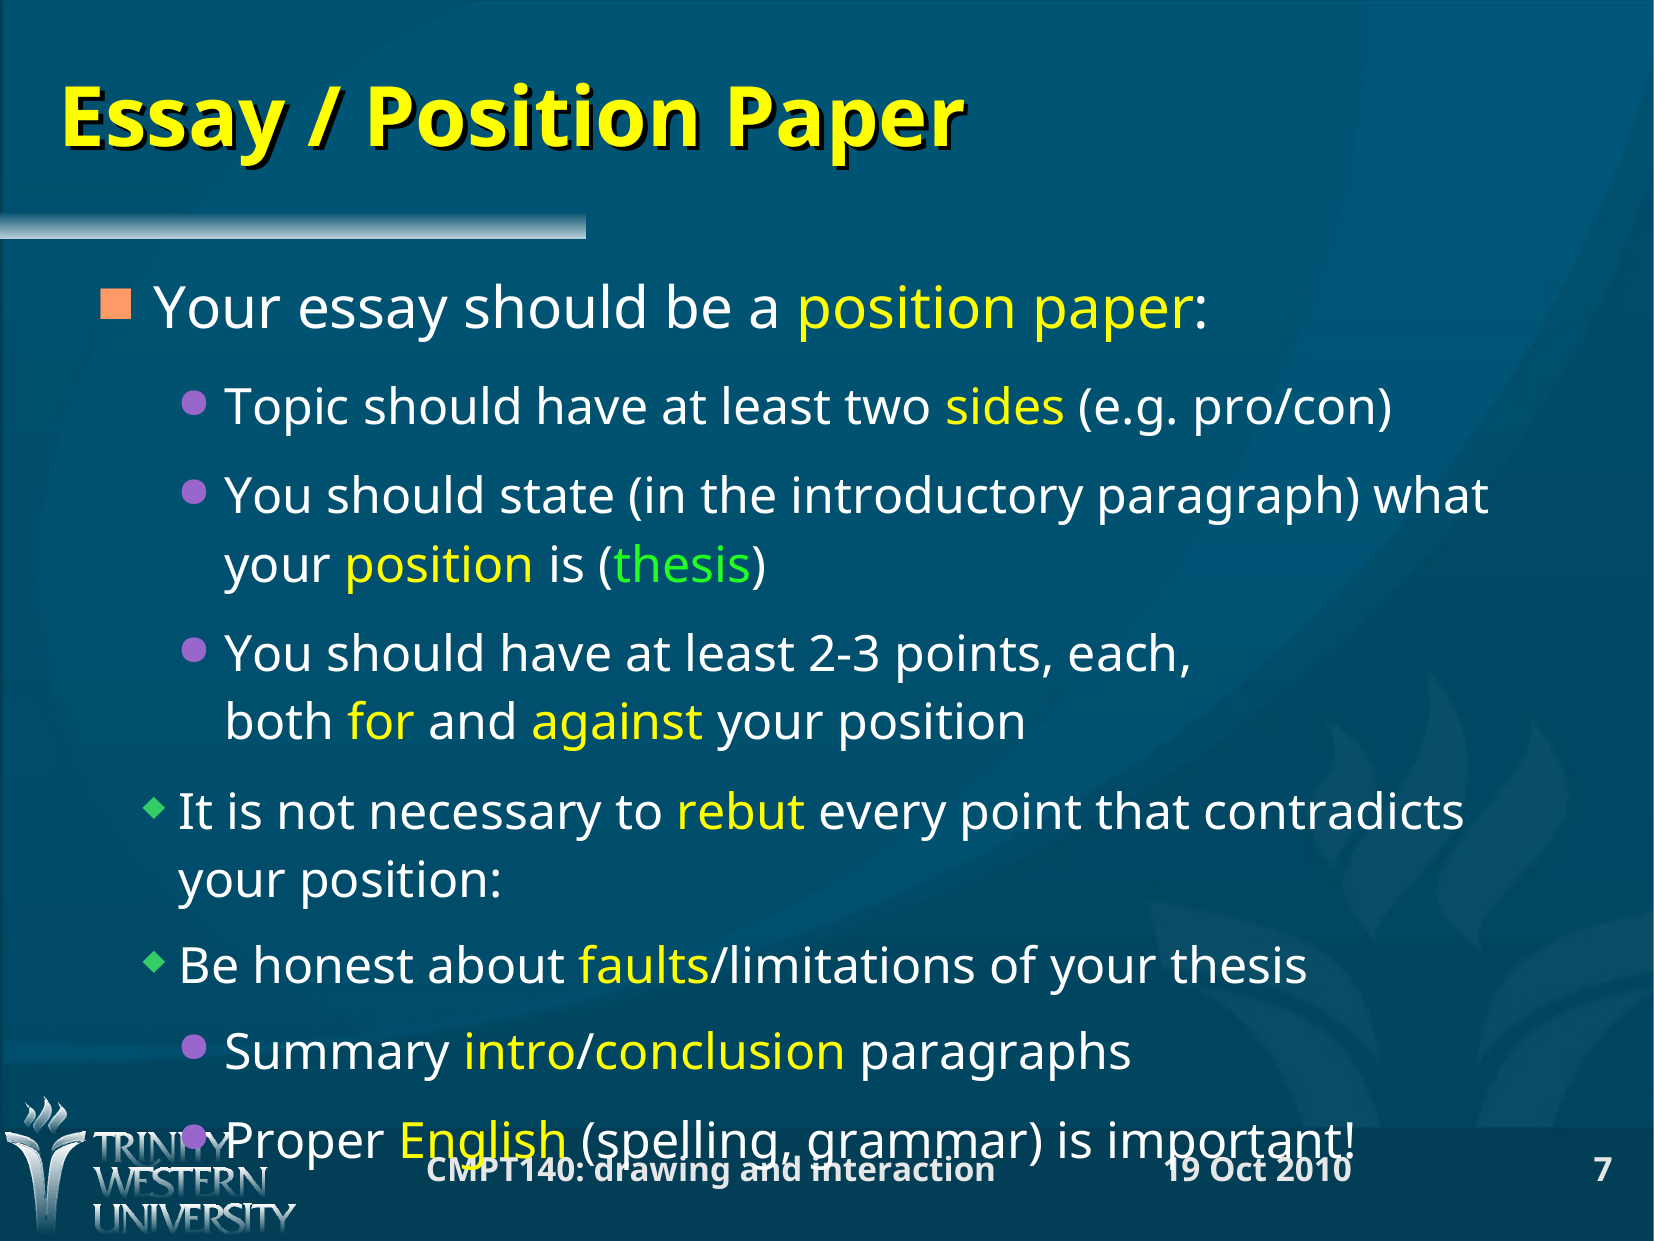

# Essay / Position Paper
Your essay should be a position paper:
Topic should have at least two sides (e.g. pro/con)
You should state (in the introductory paragraph) what your position is (thesis)
You should have at least 2-3 points, each,
both for and against your position
It is not necessary to rebut every point that contradicts your position:
Be honest about faults/limitations of your thesis
Summary intro/conclusion paragraphs
Proper English (spelling, grammar) is important!
CMPT140: drawing and interaction
19 Oct 2010
7